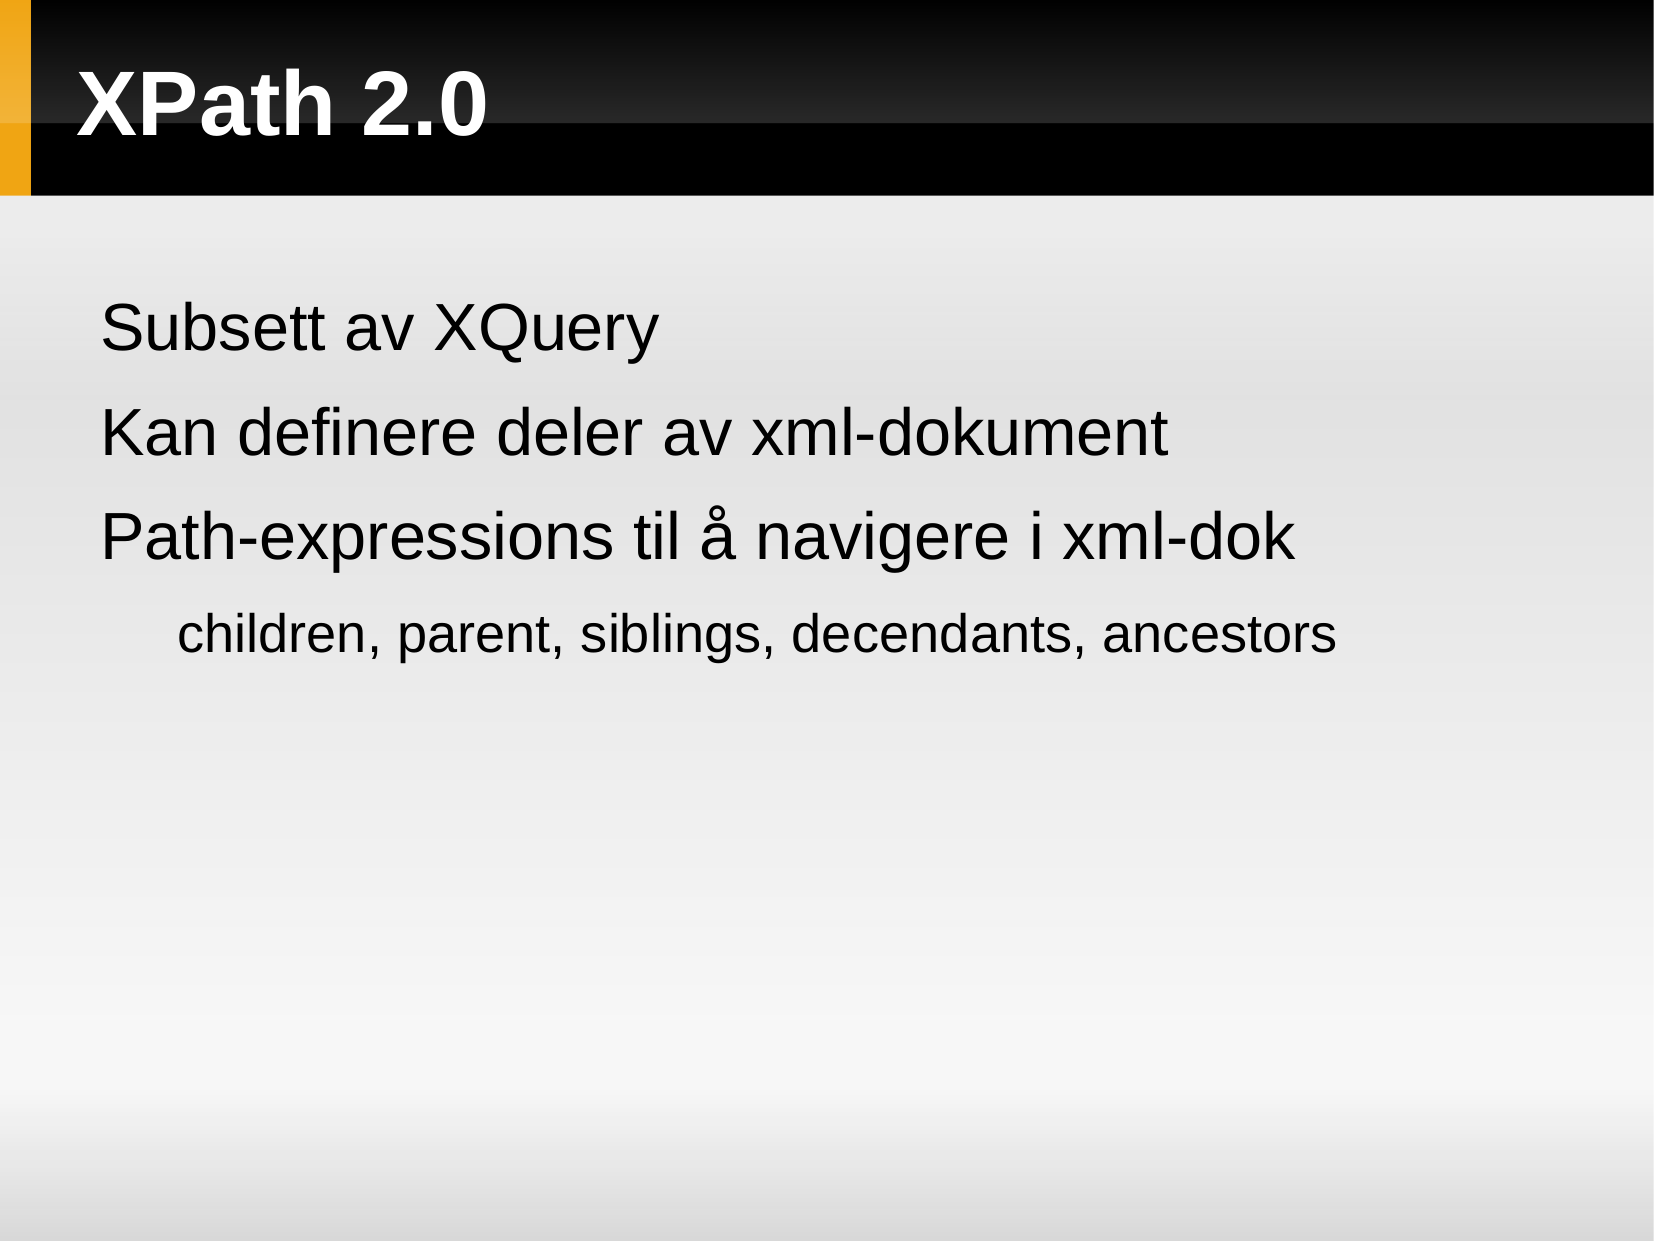

# XPath 2.0
Subsett av XQuery
Kan definere deler av xml-dokument
Path-expressions til å navigere i xml-dok
children, parent, siblings, decendants, ancestors